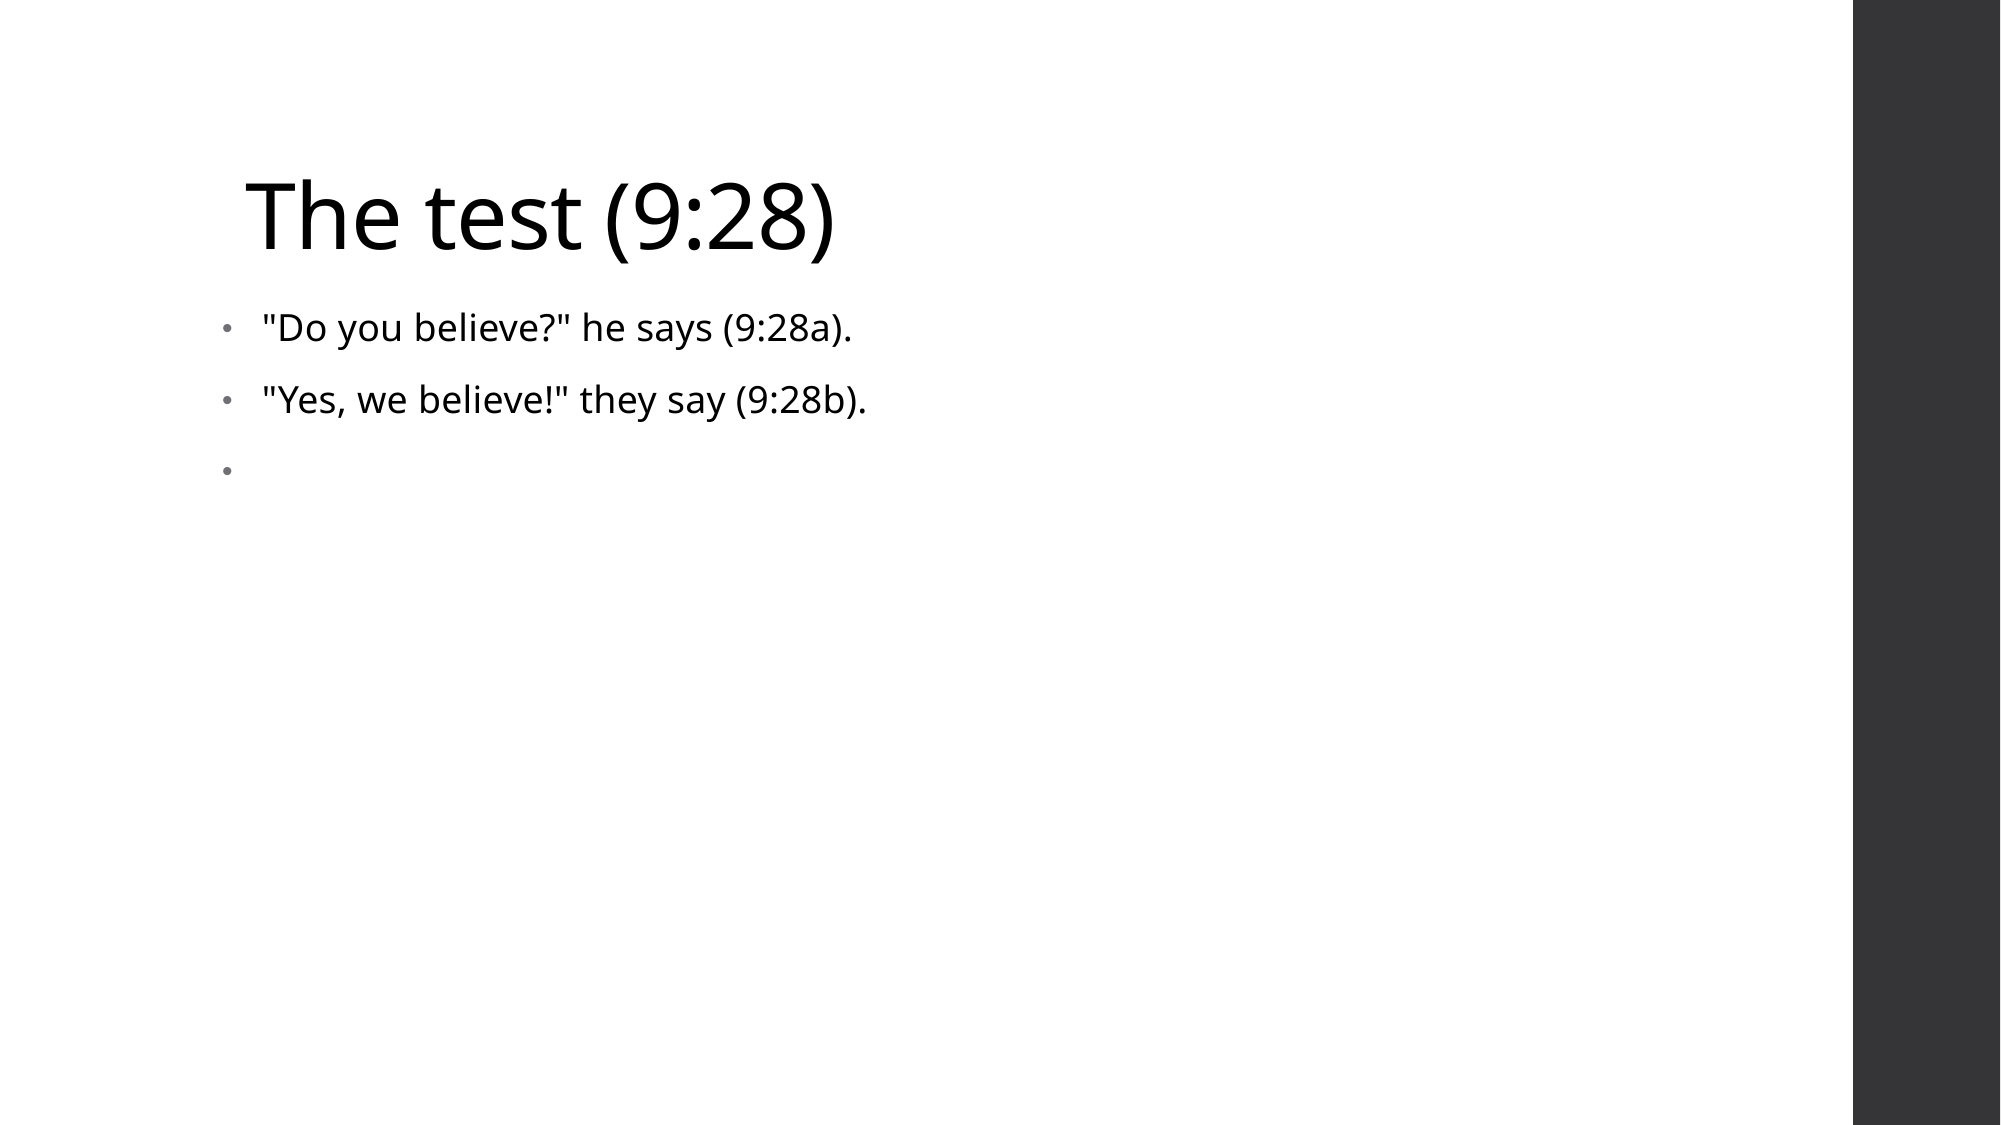

# The test (9:28)
 "Do you believe?" he says (9:28a).
 "Yes, we believe!" they say (9:28b).